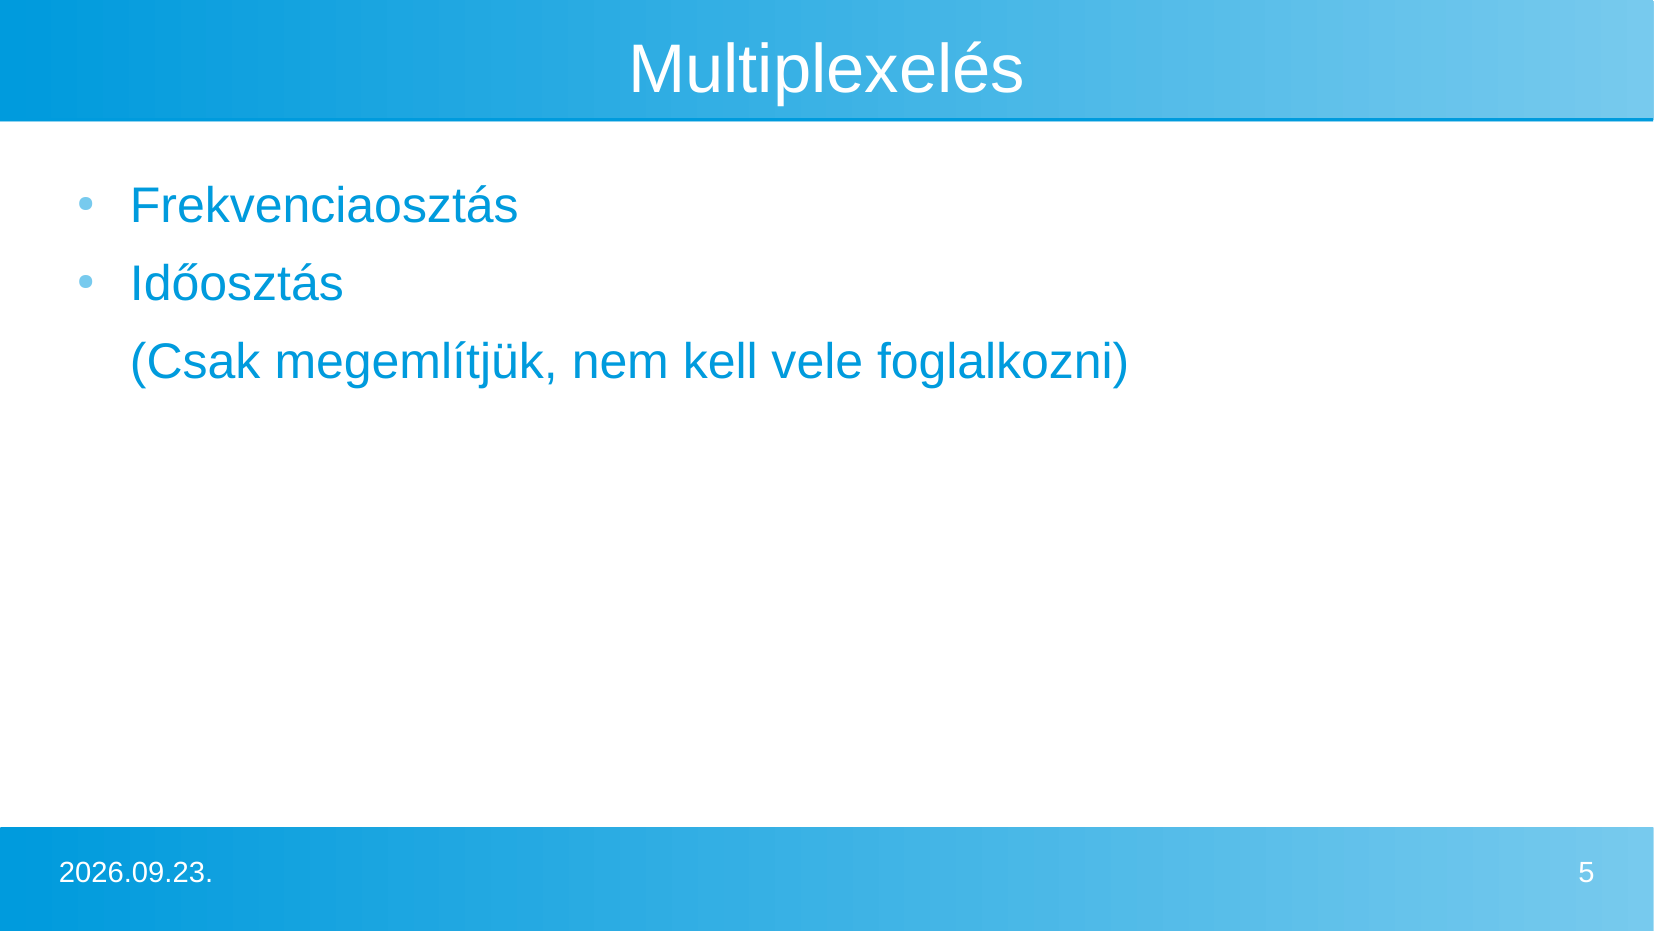

# Multiplexelés
Frekvenciaosztás
Időosztás
(Csak megemlítjük, nem kell vele foglalkozni)
5